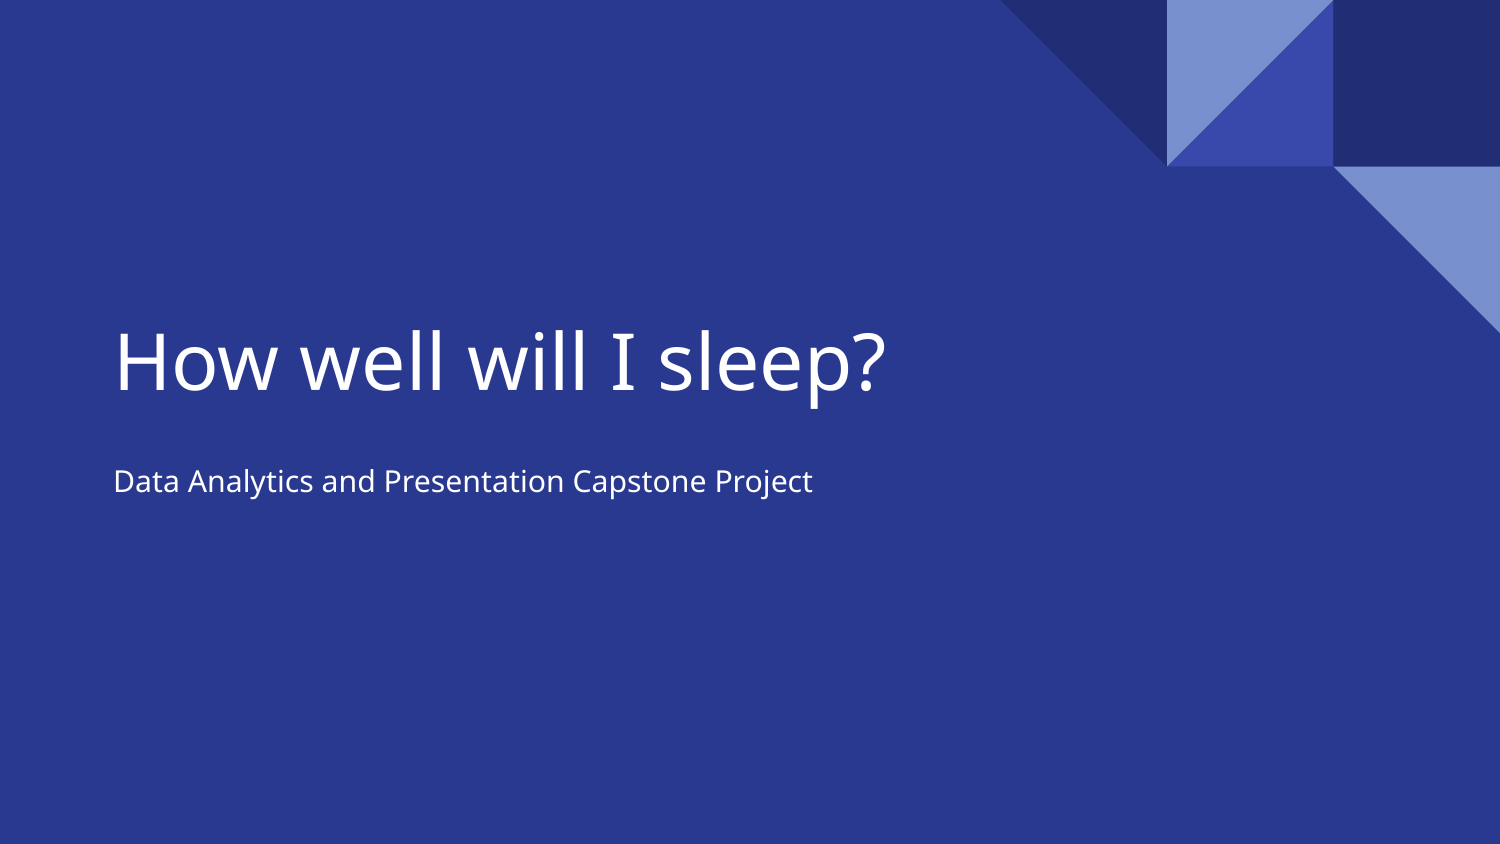

# How well will I sleep?
Data Analytics and Presentation Capstone Project